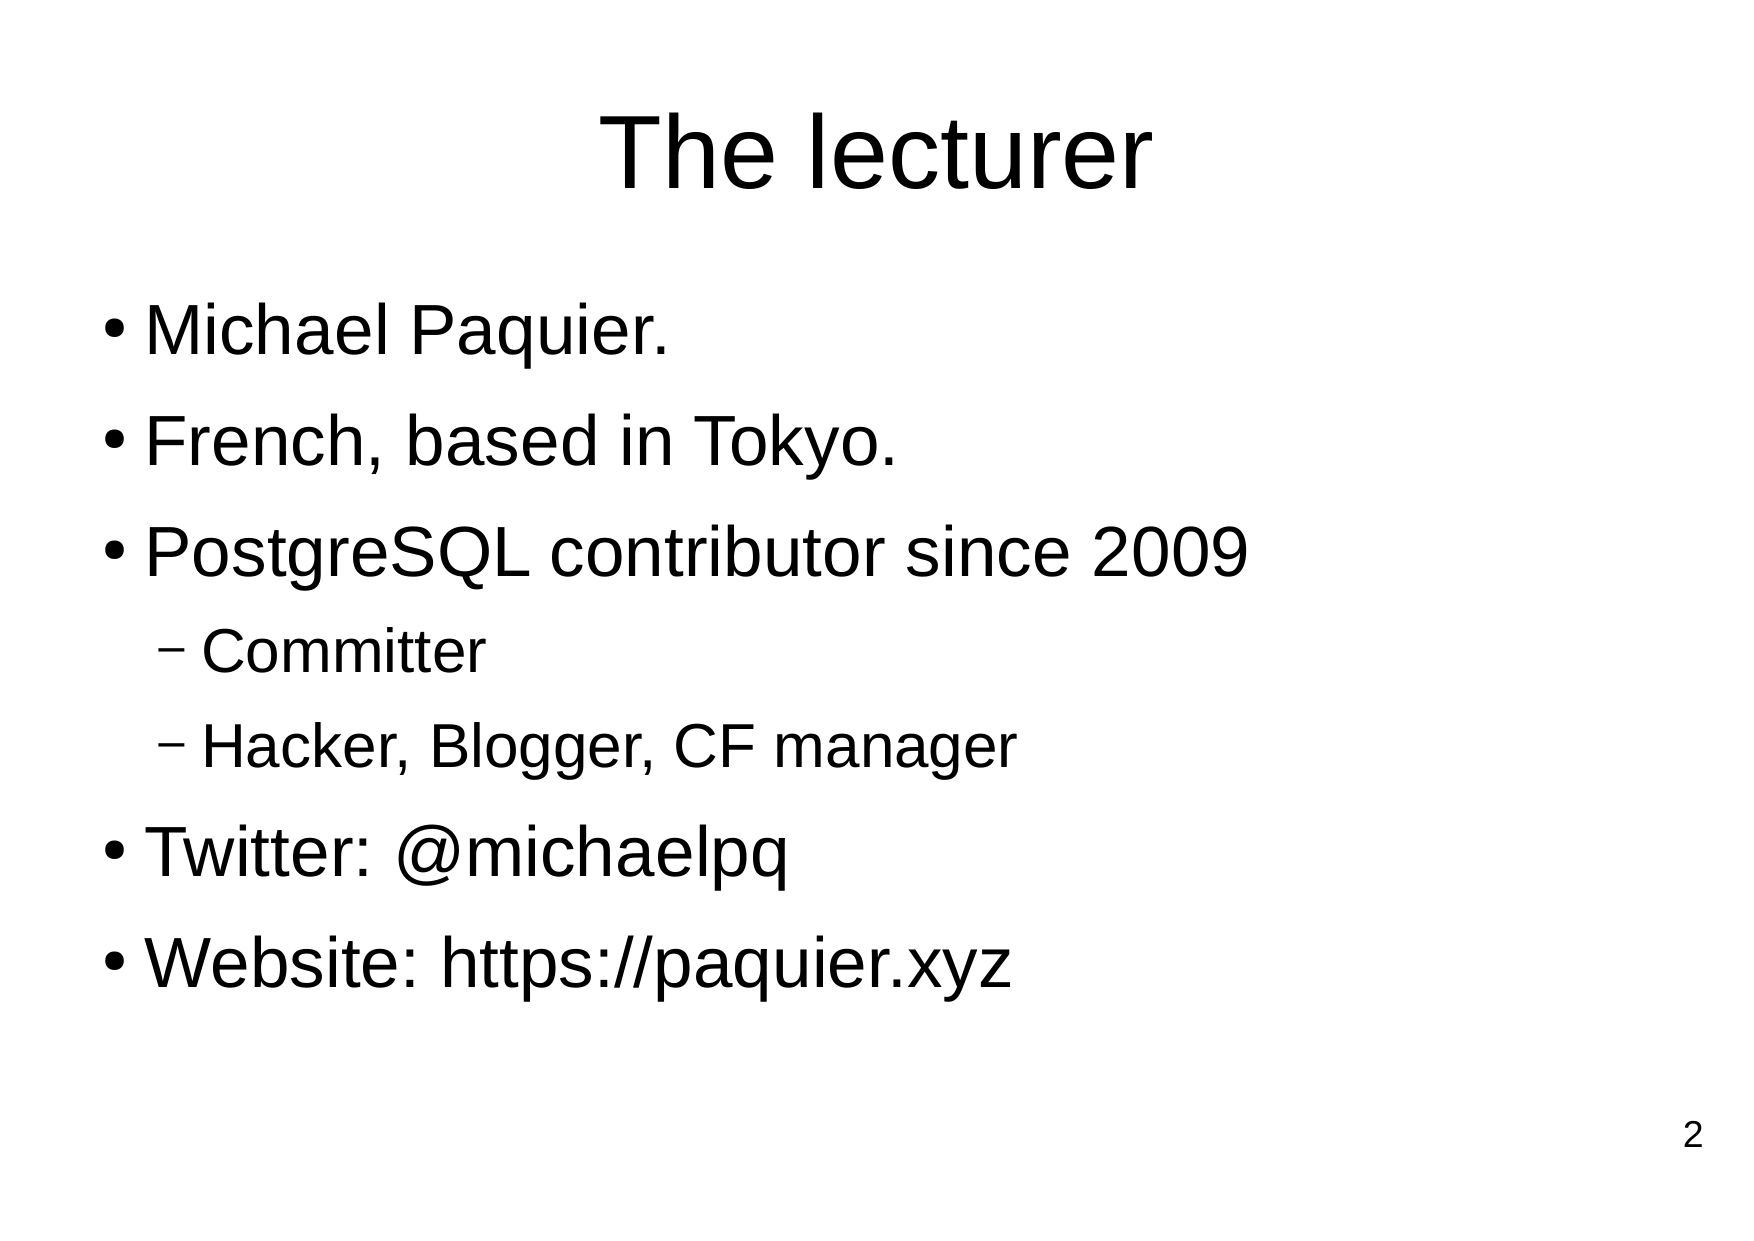

# The lecturer
Michael Paquier.
French, based in Tokyo.
PostgreSQL contributor since 2009
Committer
Hacker, Blogger, CF manager
Twitter: @michaelpq
Website: https://paquier.xyz
2